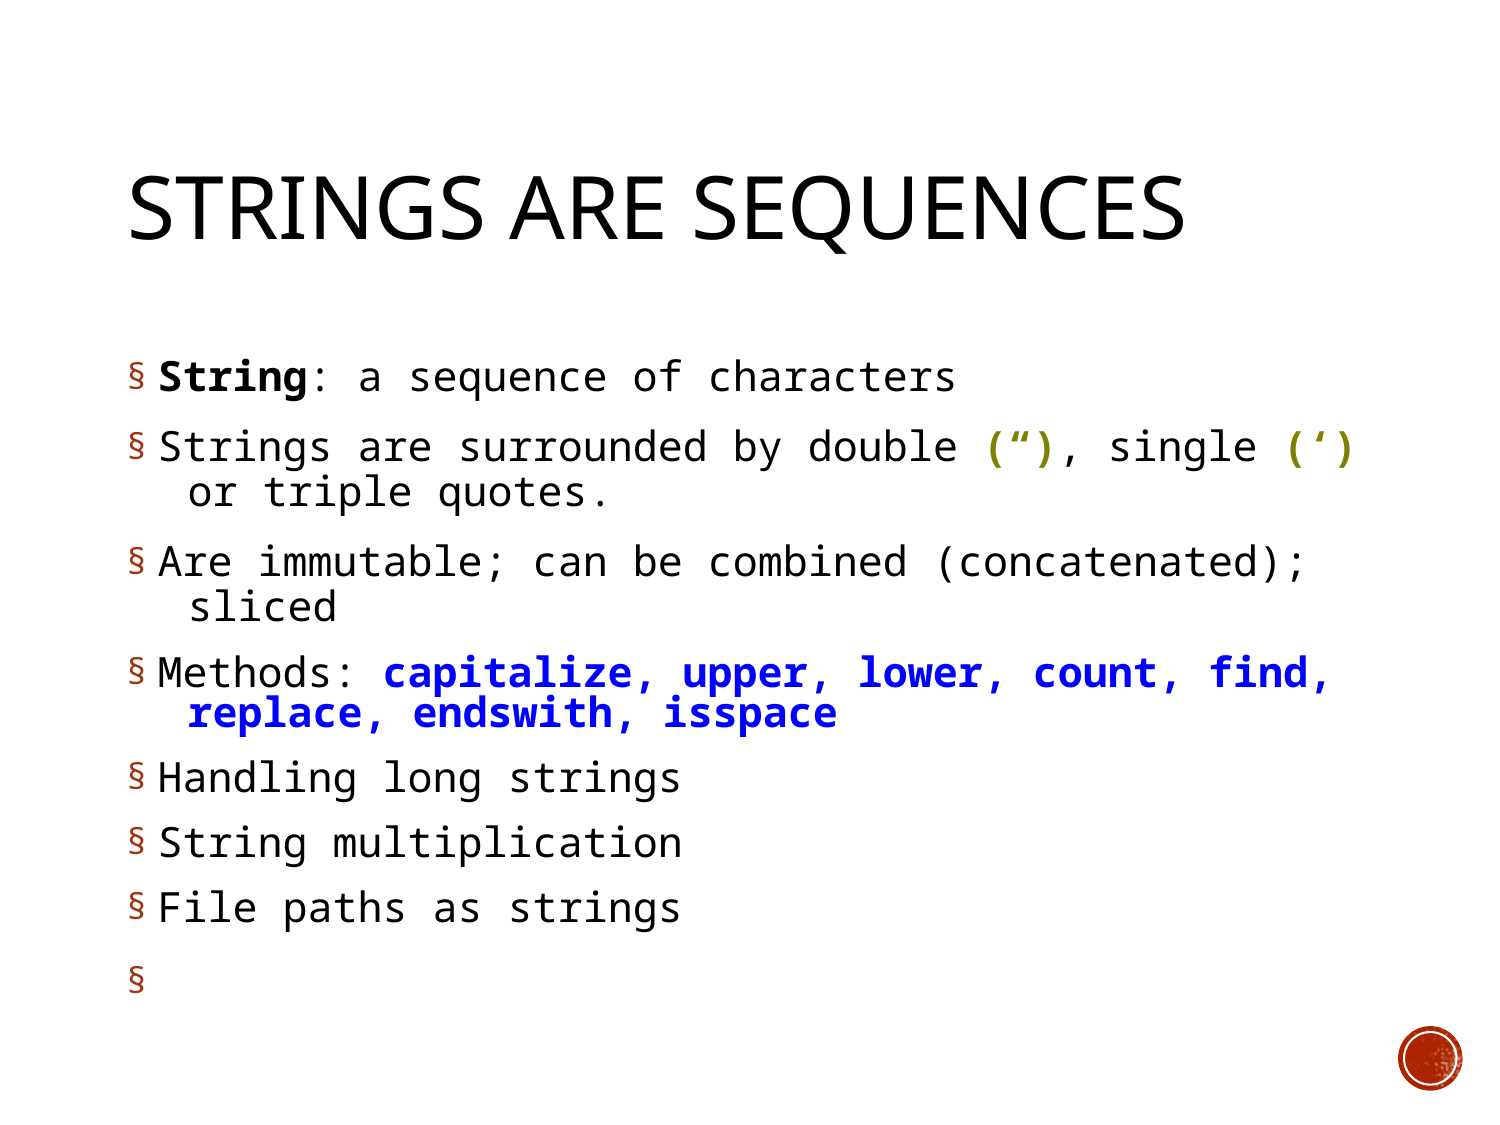

# Strings are Sequences
String: a sequence of characters
Strings are surrounded by double (“), single (‘) or triple quotes.
Are immutable; can be combined (concatenated); sliced
Methods: capitalize, upper, lower, count, find, replace, endswith, isspace
Handling long strings
String multiplication
File paths as strings